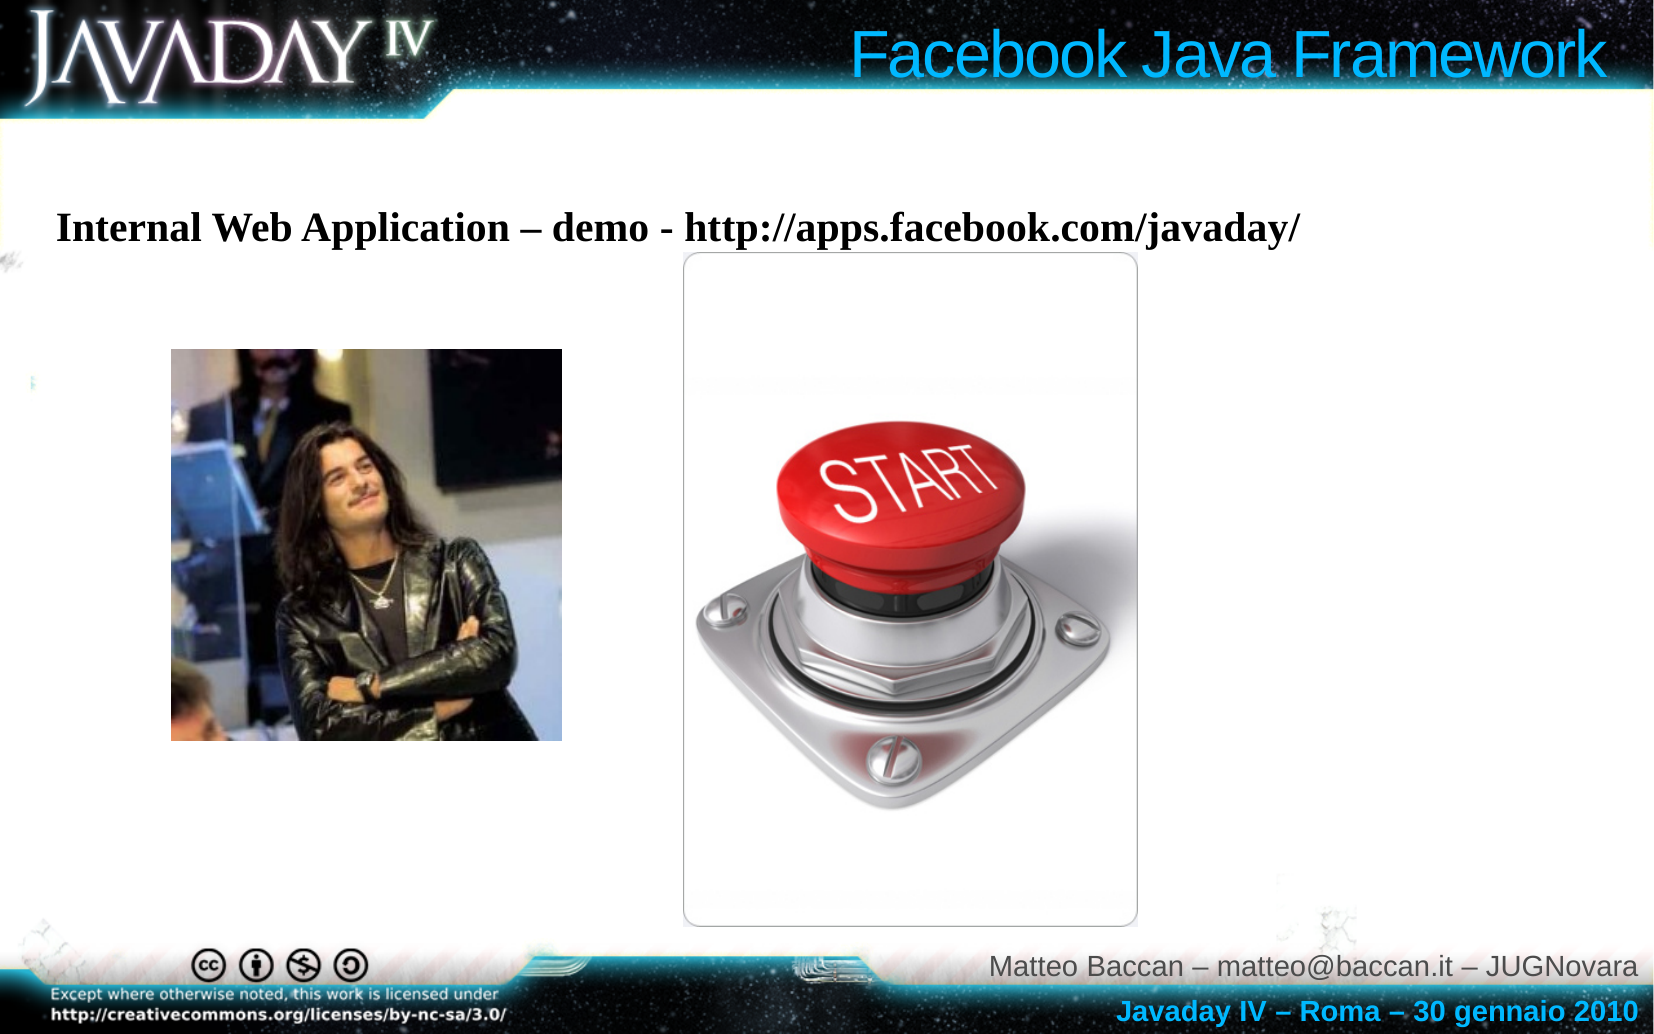

# Facebook Java Framework
Internal Web Application – demo - http://apps.facebook.com/javaday/